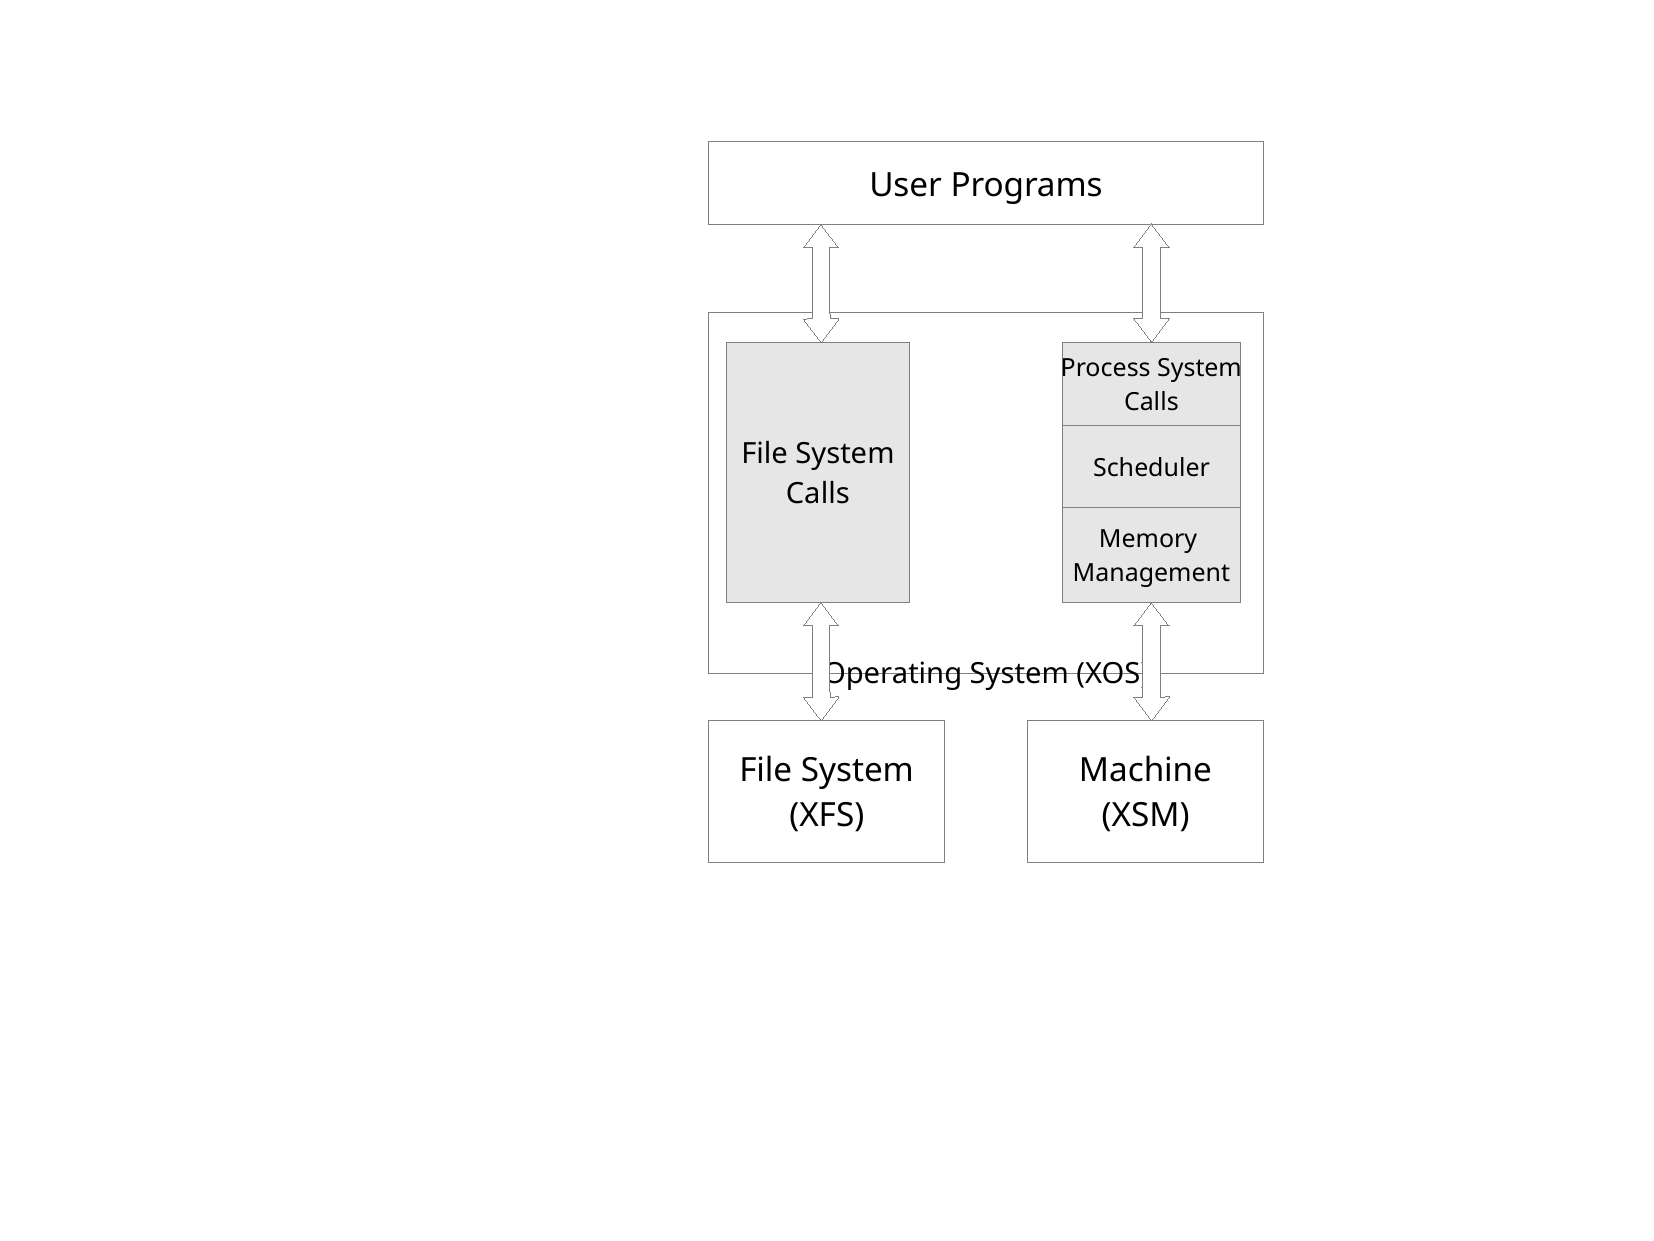

User Programs
Operating System (XOS)
File System
Calls
Process System
Calls
Scheduler
Memory
Management
File System
(XFS)
Machine
(XSM)